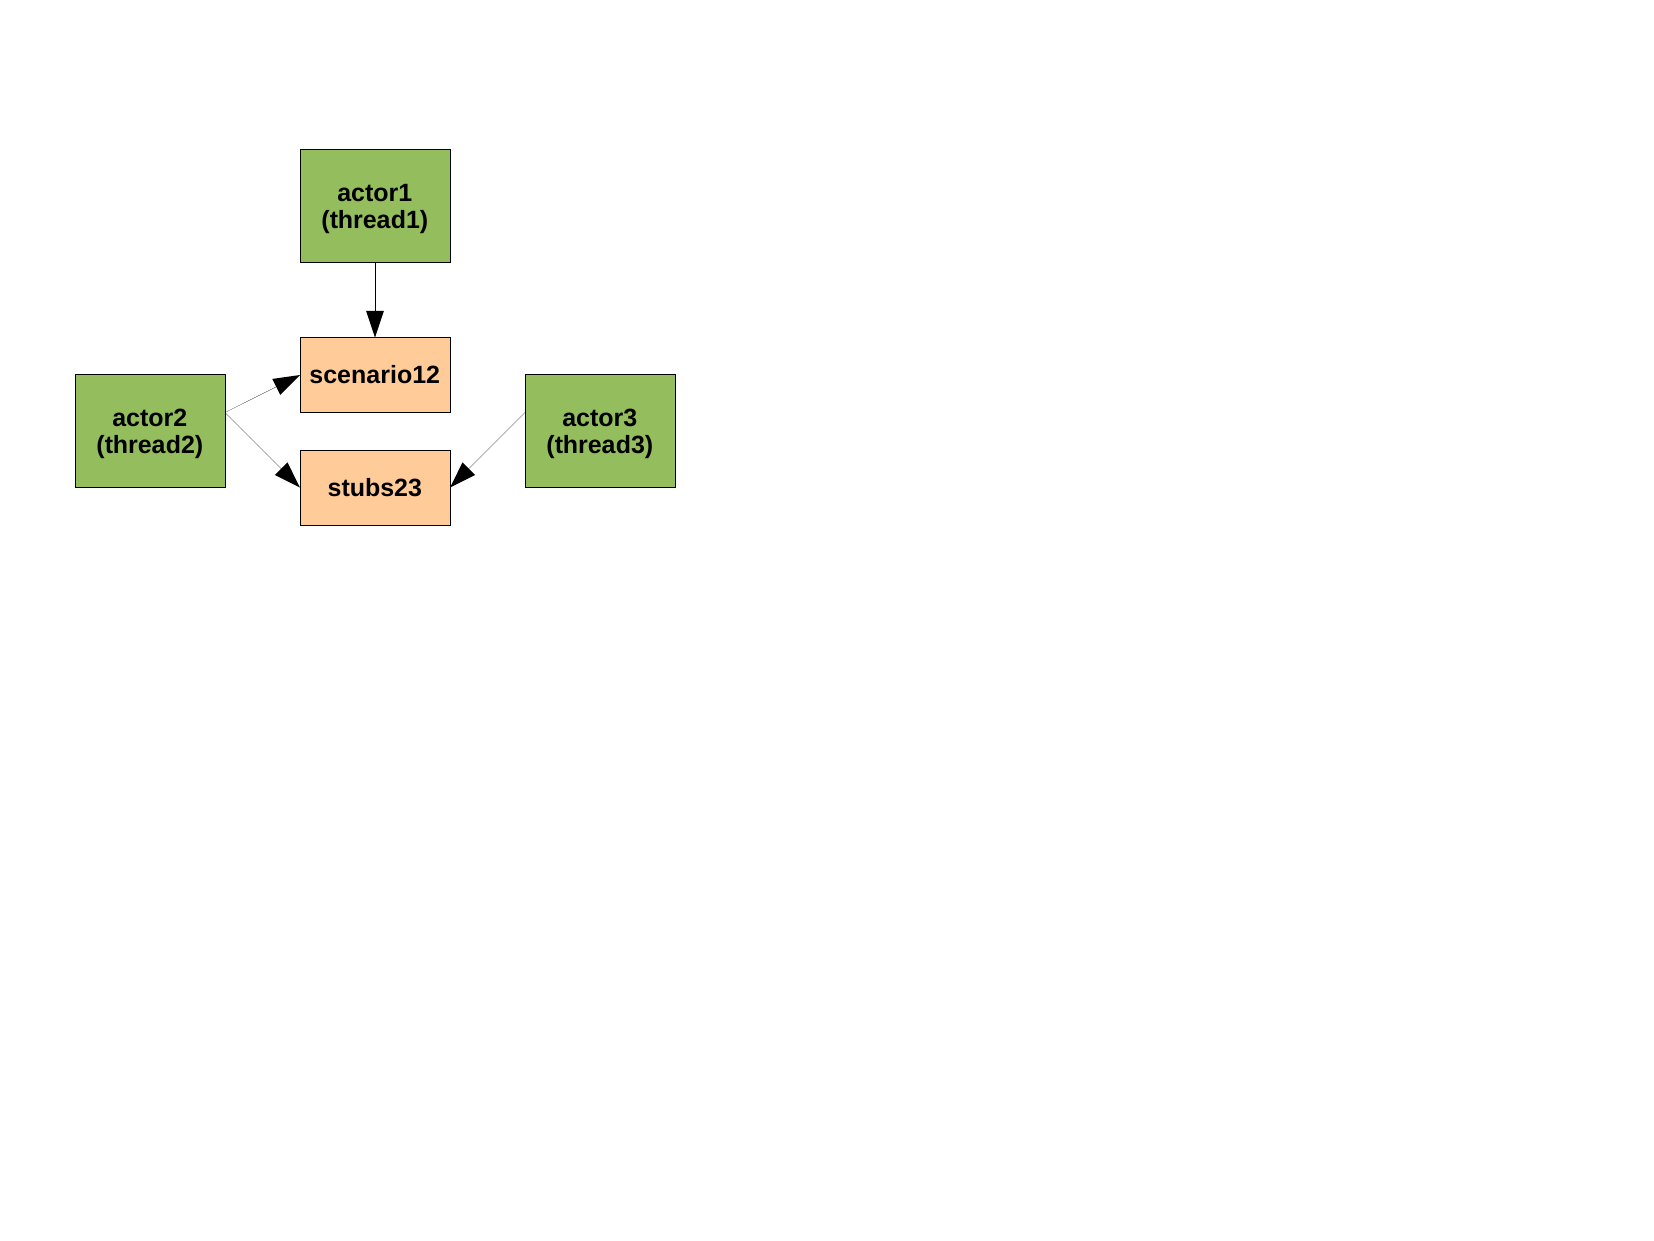

actor1
(thread1)
scenario12
actor2
(thread2)
actor3
(thread3)
stubs23